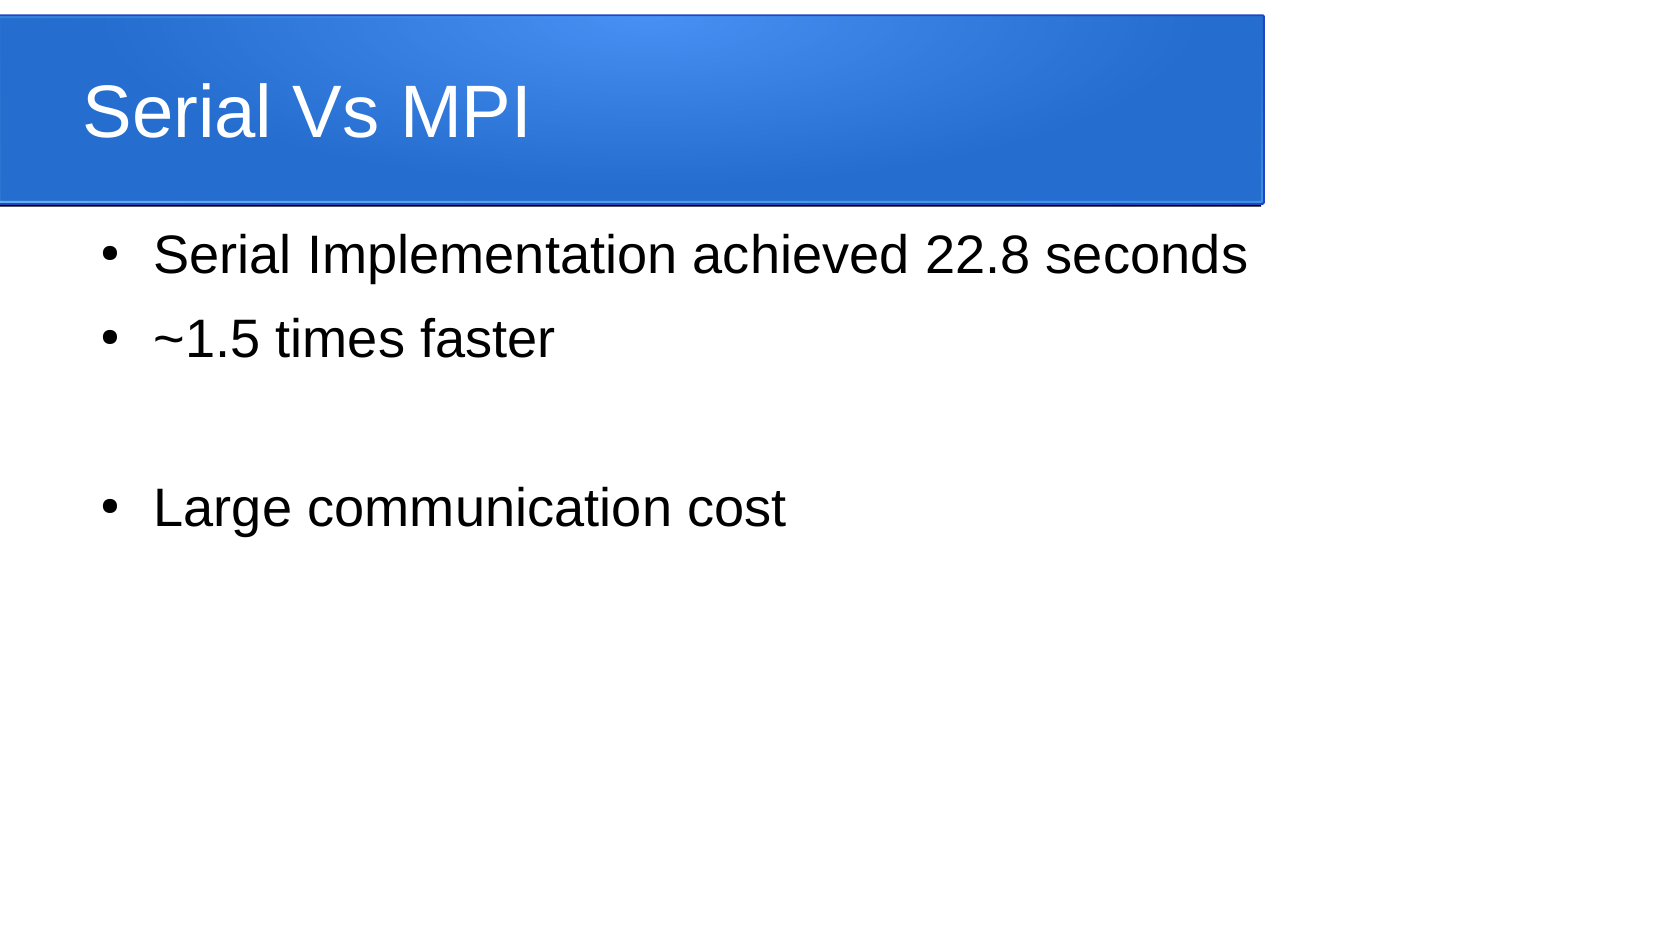

# Serial Vs MPI
Serial Implementation achieved 22.8 seconds
~1.5 times faster
Large communication cost